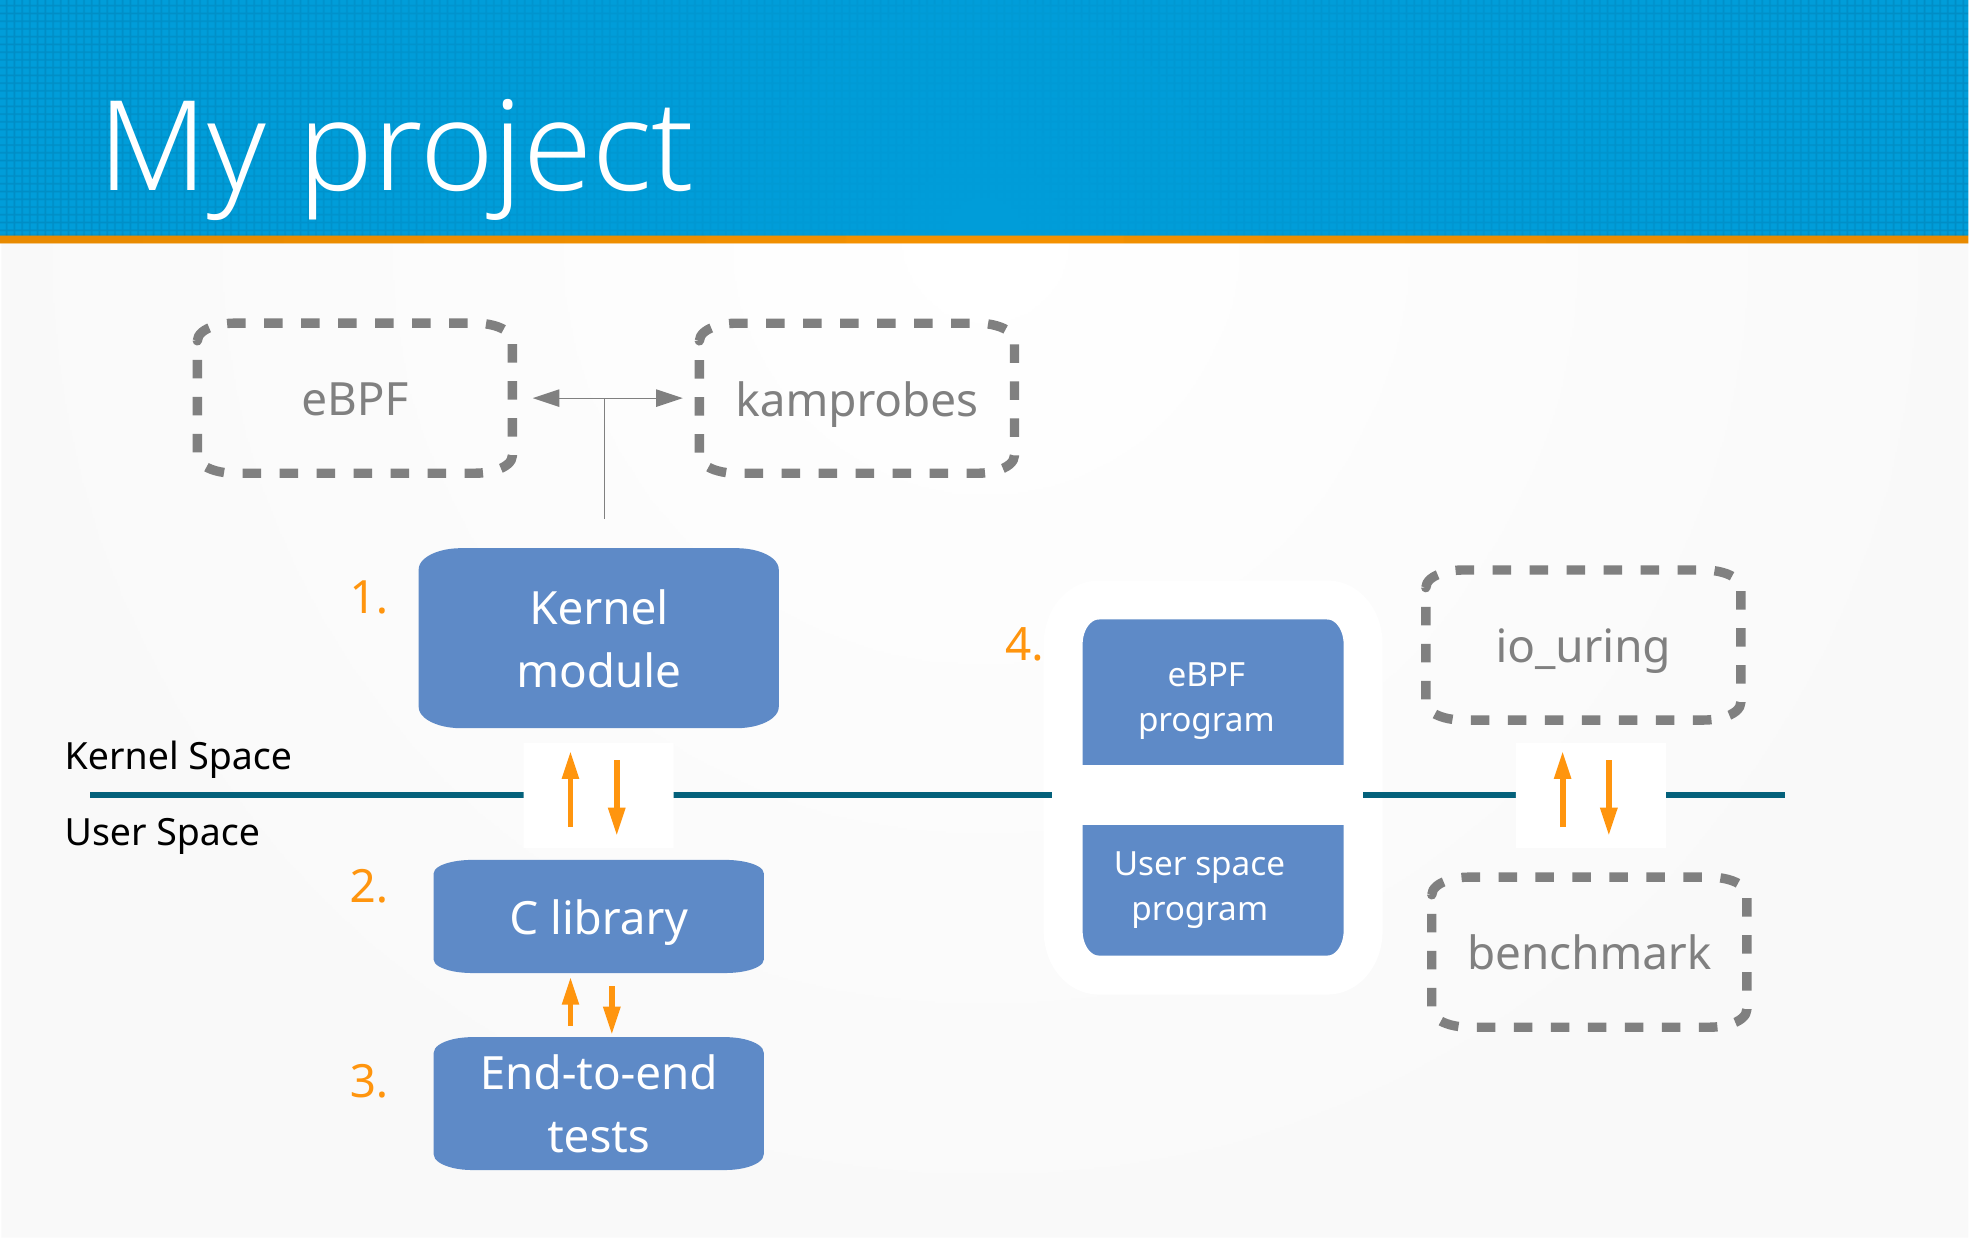

# My project
eBPF
kamprobes
Kernel
module
1.
io_uring
4.
eBPF
program
Kernel Space
User Space
User space
program
2.
C library
benchmark
End-to-end
tests
3.